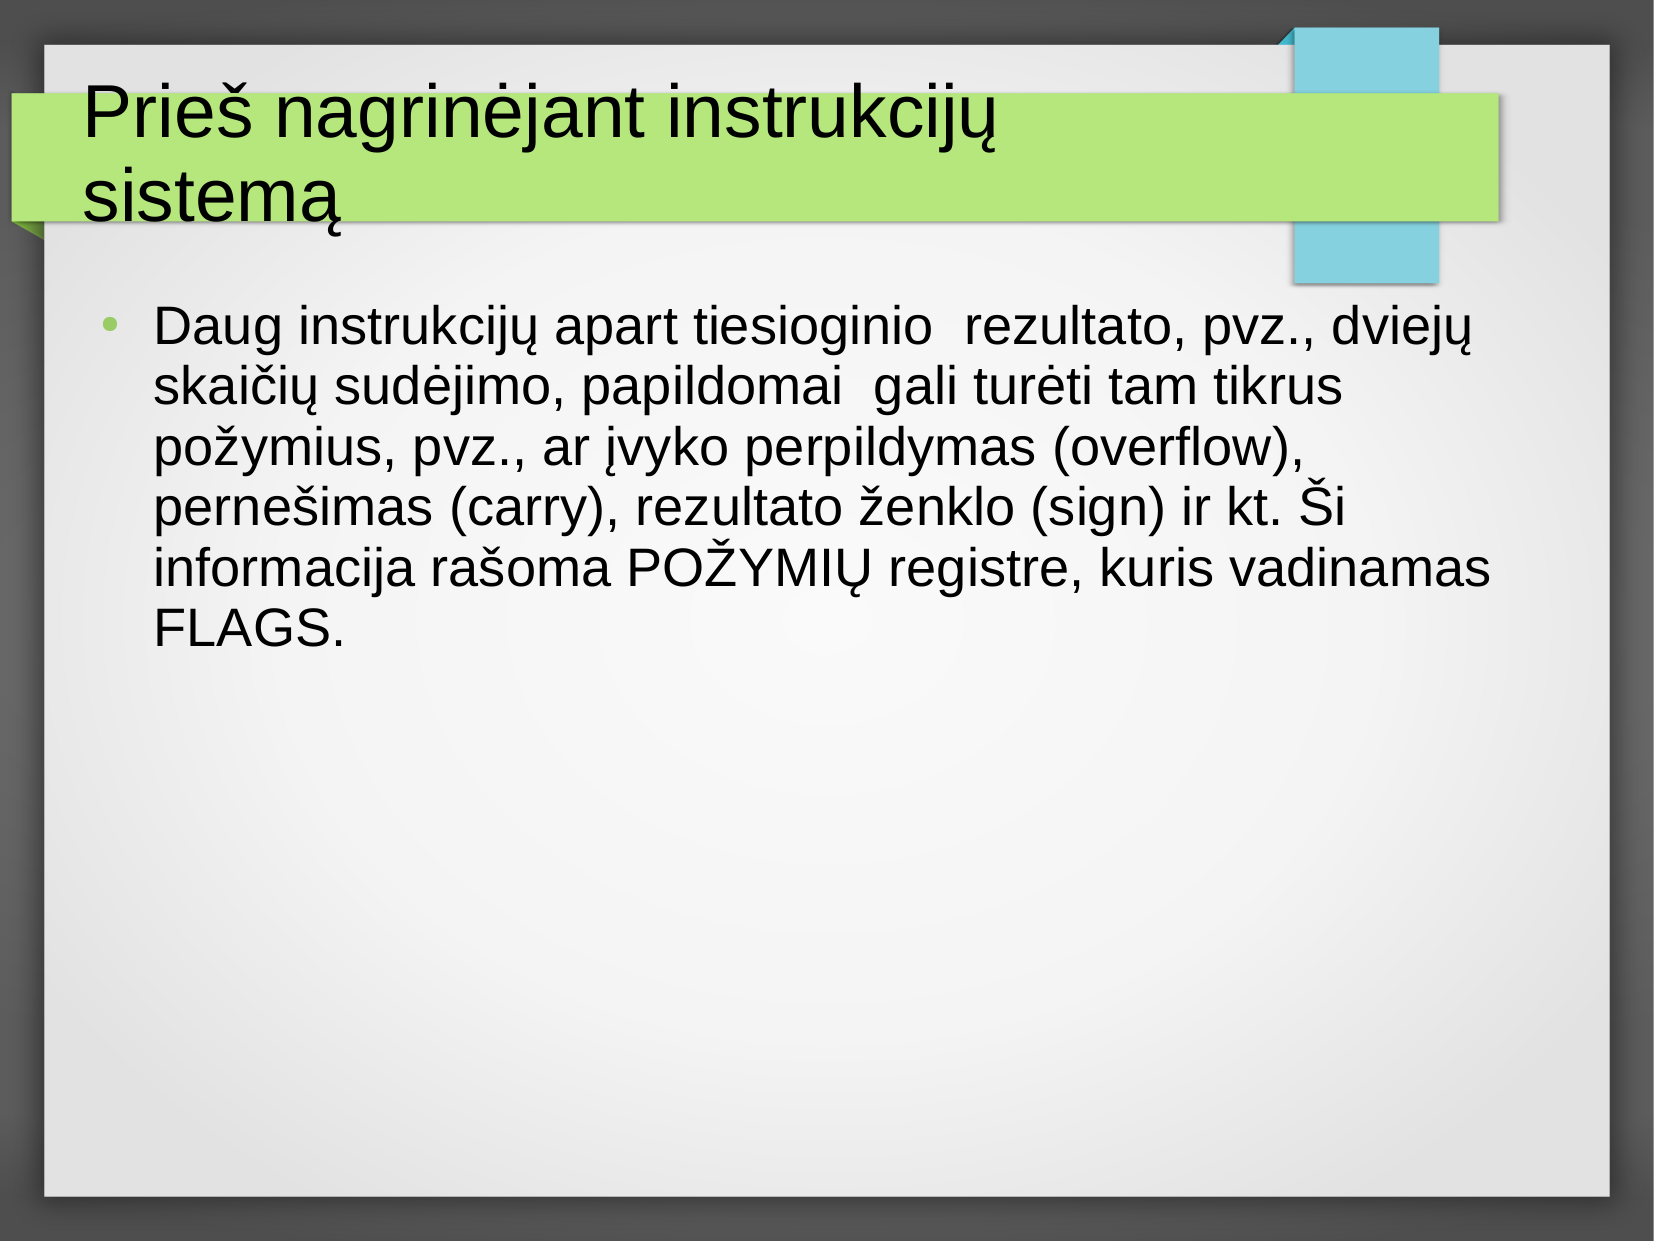

# Prieš nagrinėjant instrukcijų sistemą
Daug instrukcijų apart tiesioginio rezultato, pvz., dviejų skaičių sudėjimo, papildomai gali turėti tam tikrus požymius, pvz., ar įvyko perpildymas (overflow), pernešimas (carry), rezultato ženklo (sign) ir kt. Ši informacija rašoma POŽYMIŲ registre, kuris vadinamas FLAGS.